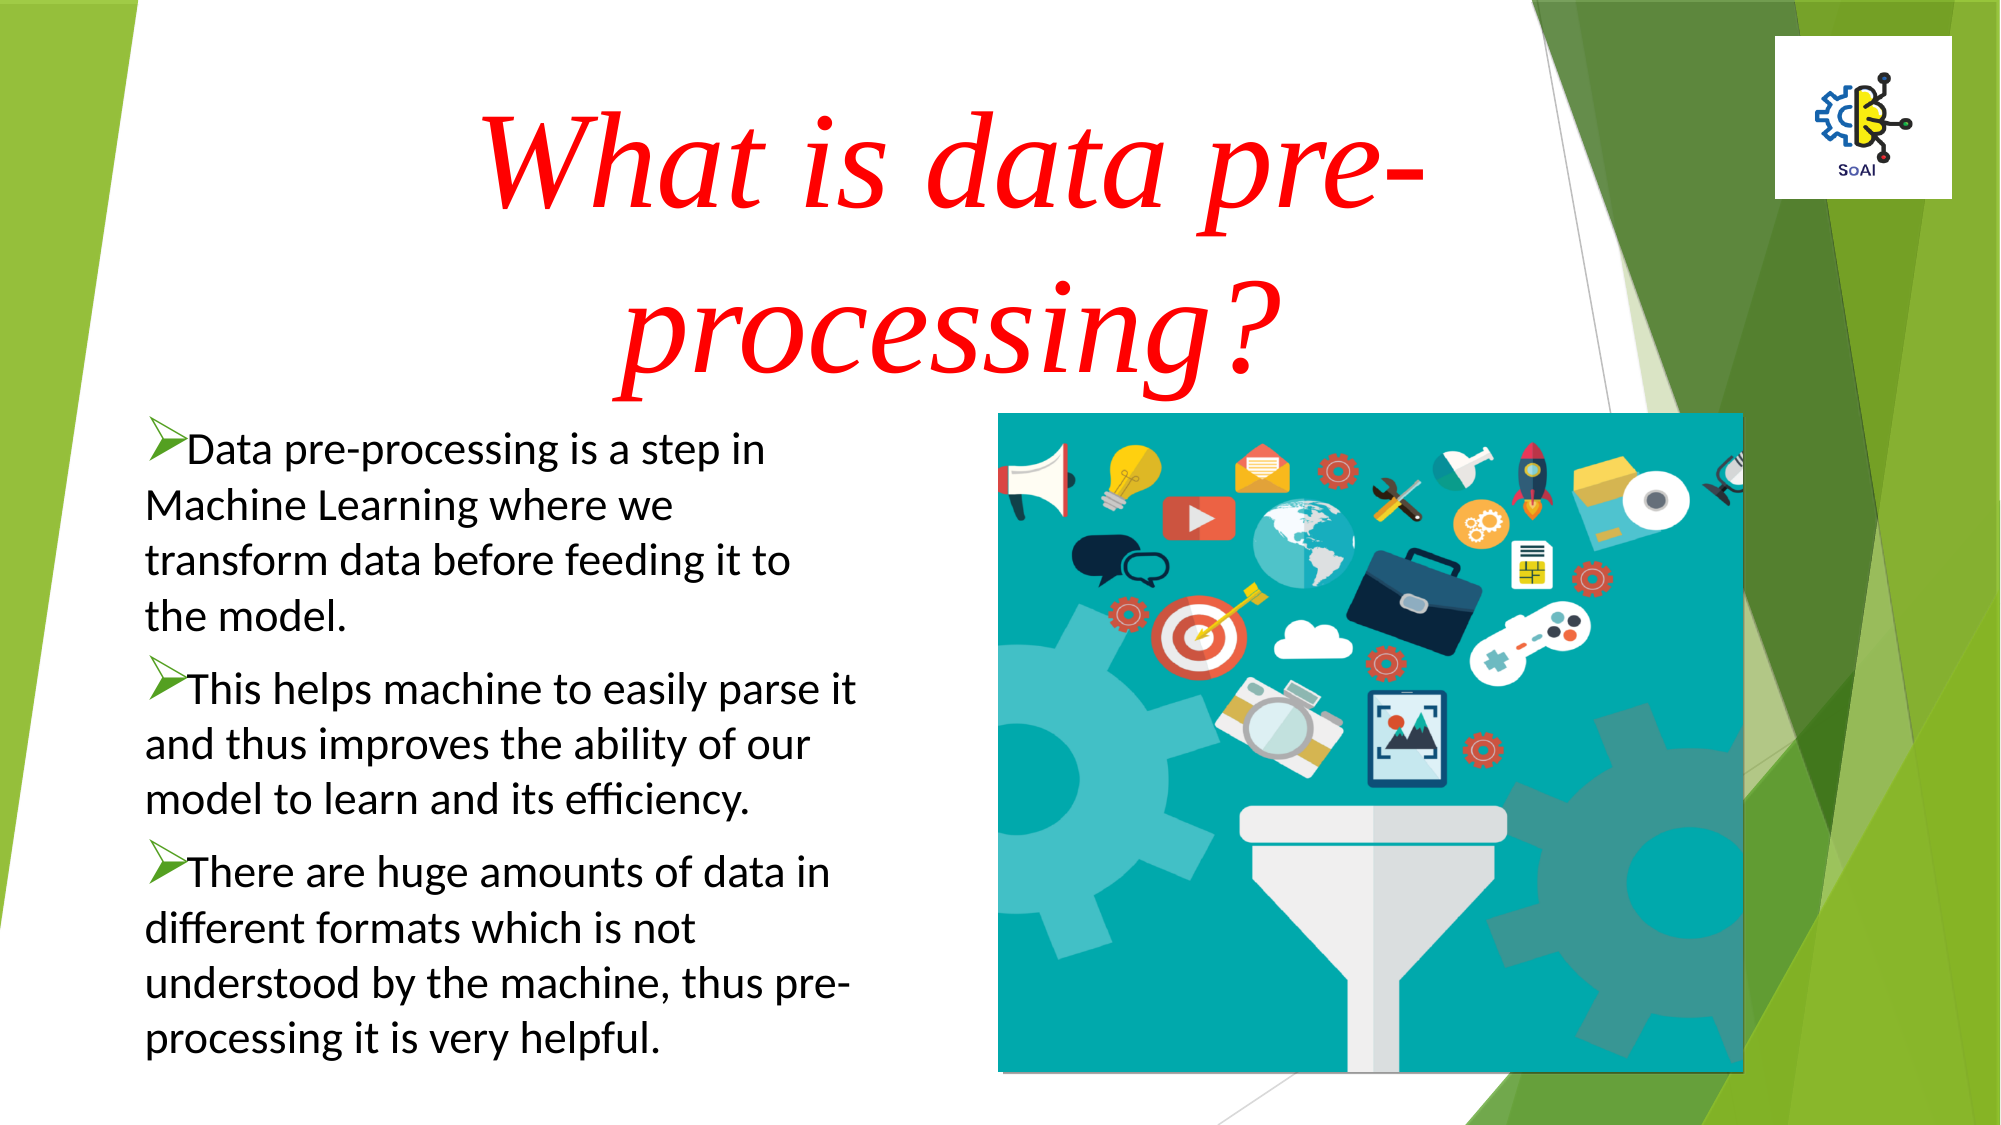

# What is data pre-processing?
Data pre-processing is a step in Machine Learning where we transform data before feeding it to the model.
This helps machine to easily parse it and thus improves the ability of our model to learn and its efficiency.
There are huge amounts of data in different formats which is not understood by the machine, thus pre-processing it is very helpful.